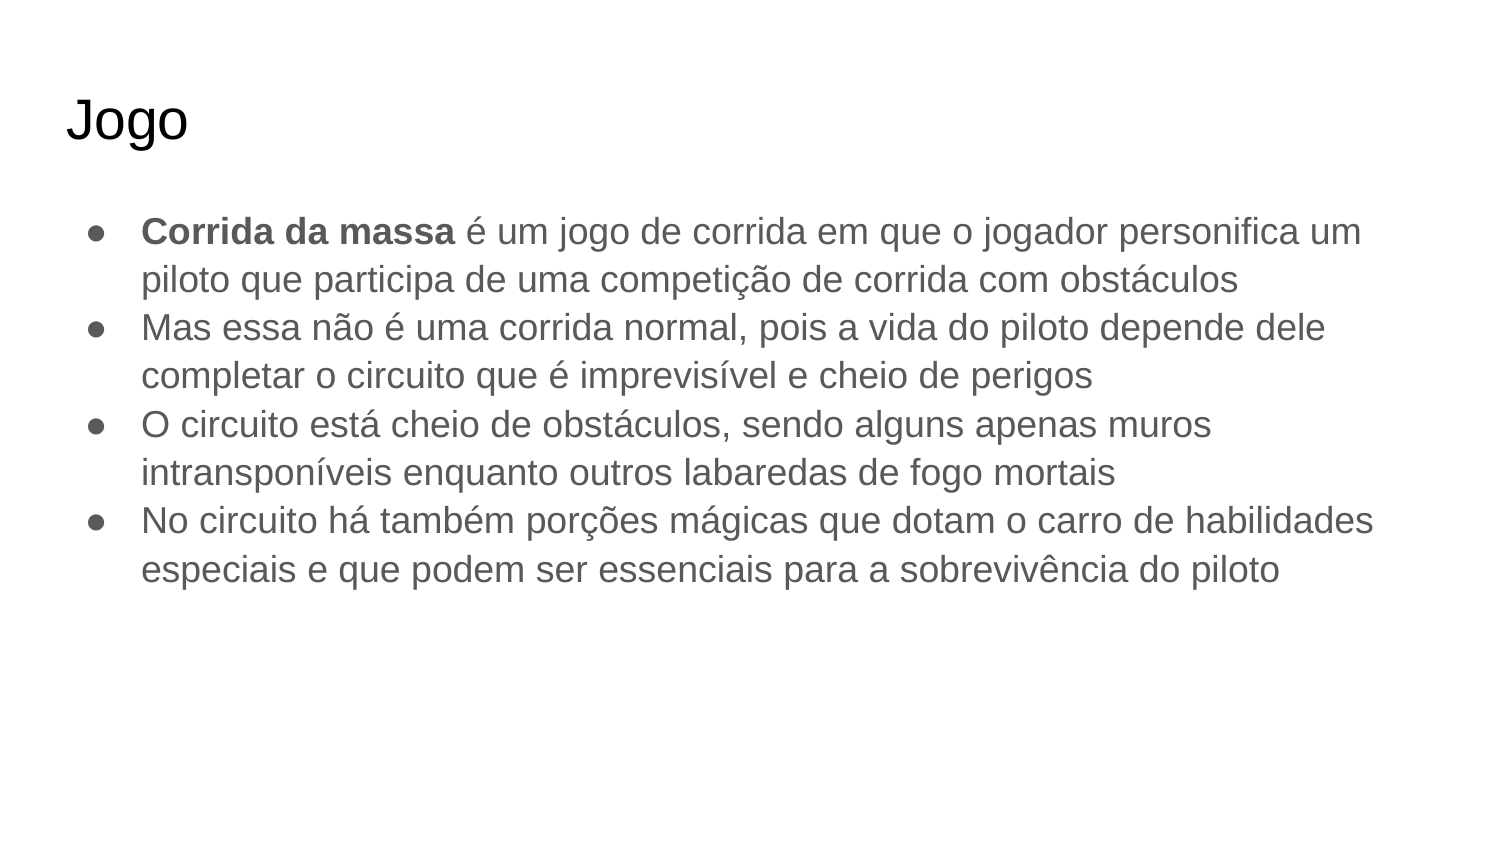

# Jogo
Corrida da massa é um jogo de corrida em que o jogador personifica um piloto que participa de uma competição de corrida com obstáculos
Mas essa não é uma corrida normal, pois a vida do piloto depende dele completar o circuito que é imprevisível e cheio de perigos
O circuito está cheio de obstáculos, sendo alguns apenas muros intransponíveis enquanto outros labaredas de fogo mortais
No circuito há também porções mágicas que dotam o carro de habilidades especiais e que podem ser essenciais para a sobrevivência do piloto